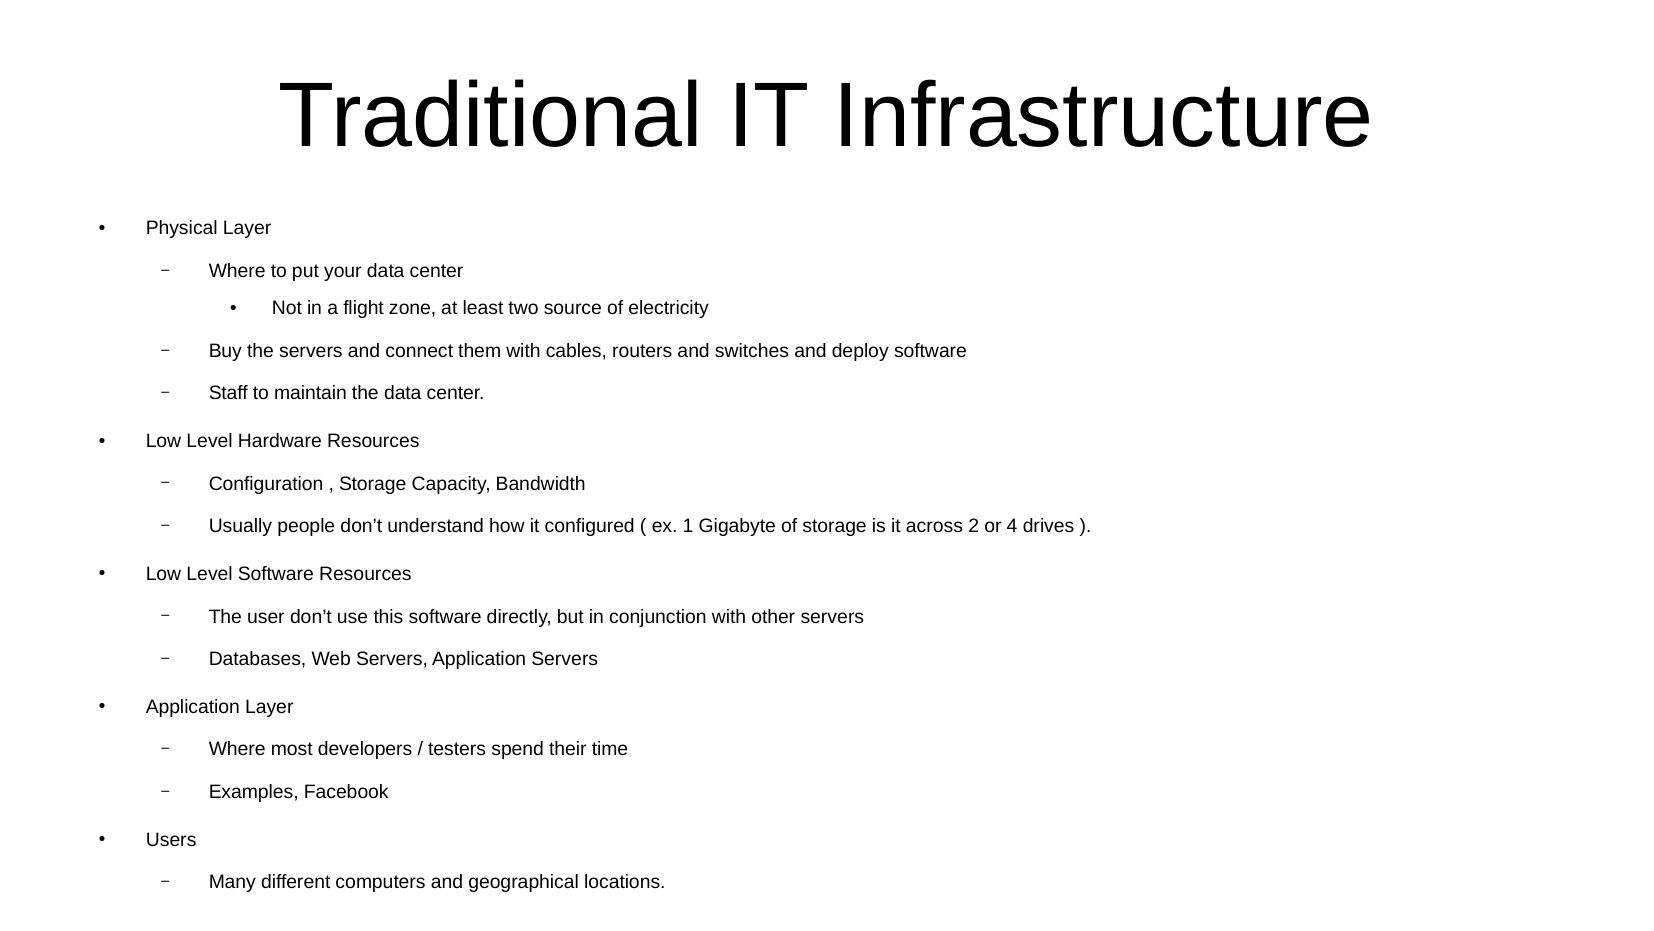

# Traditional IT Infrastructure
Physical Layer
Where to put your data center
Not in a flight zone, at least two source of electricity
Buy the servers and connect them with cables, routers and switches and deploy software
Staff to maintain the data center.
Low Level Hardware Resources
Configuration , Storage Capacity, Bandwidth
Usually people don’t understand how it configured ( ex. 1 Gigabyte of storage is it across 2 or 4 drives ).
Low Level Software Resources
The user don’t use this software directly, but in conjunction with other servers
Databases, Web Servers, Application Servers
Application Layer
Where most developers / testers spend their time
Examples, Facebook
Users
Many different computers and geographical locations.